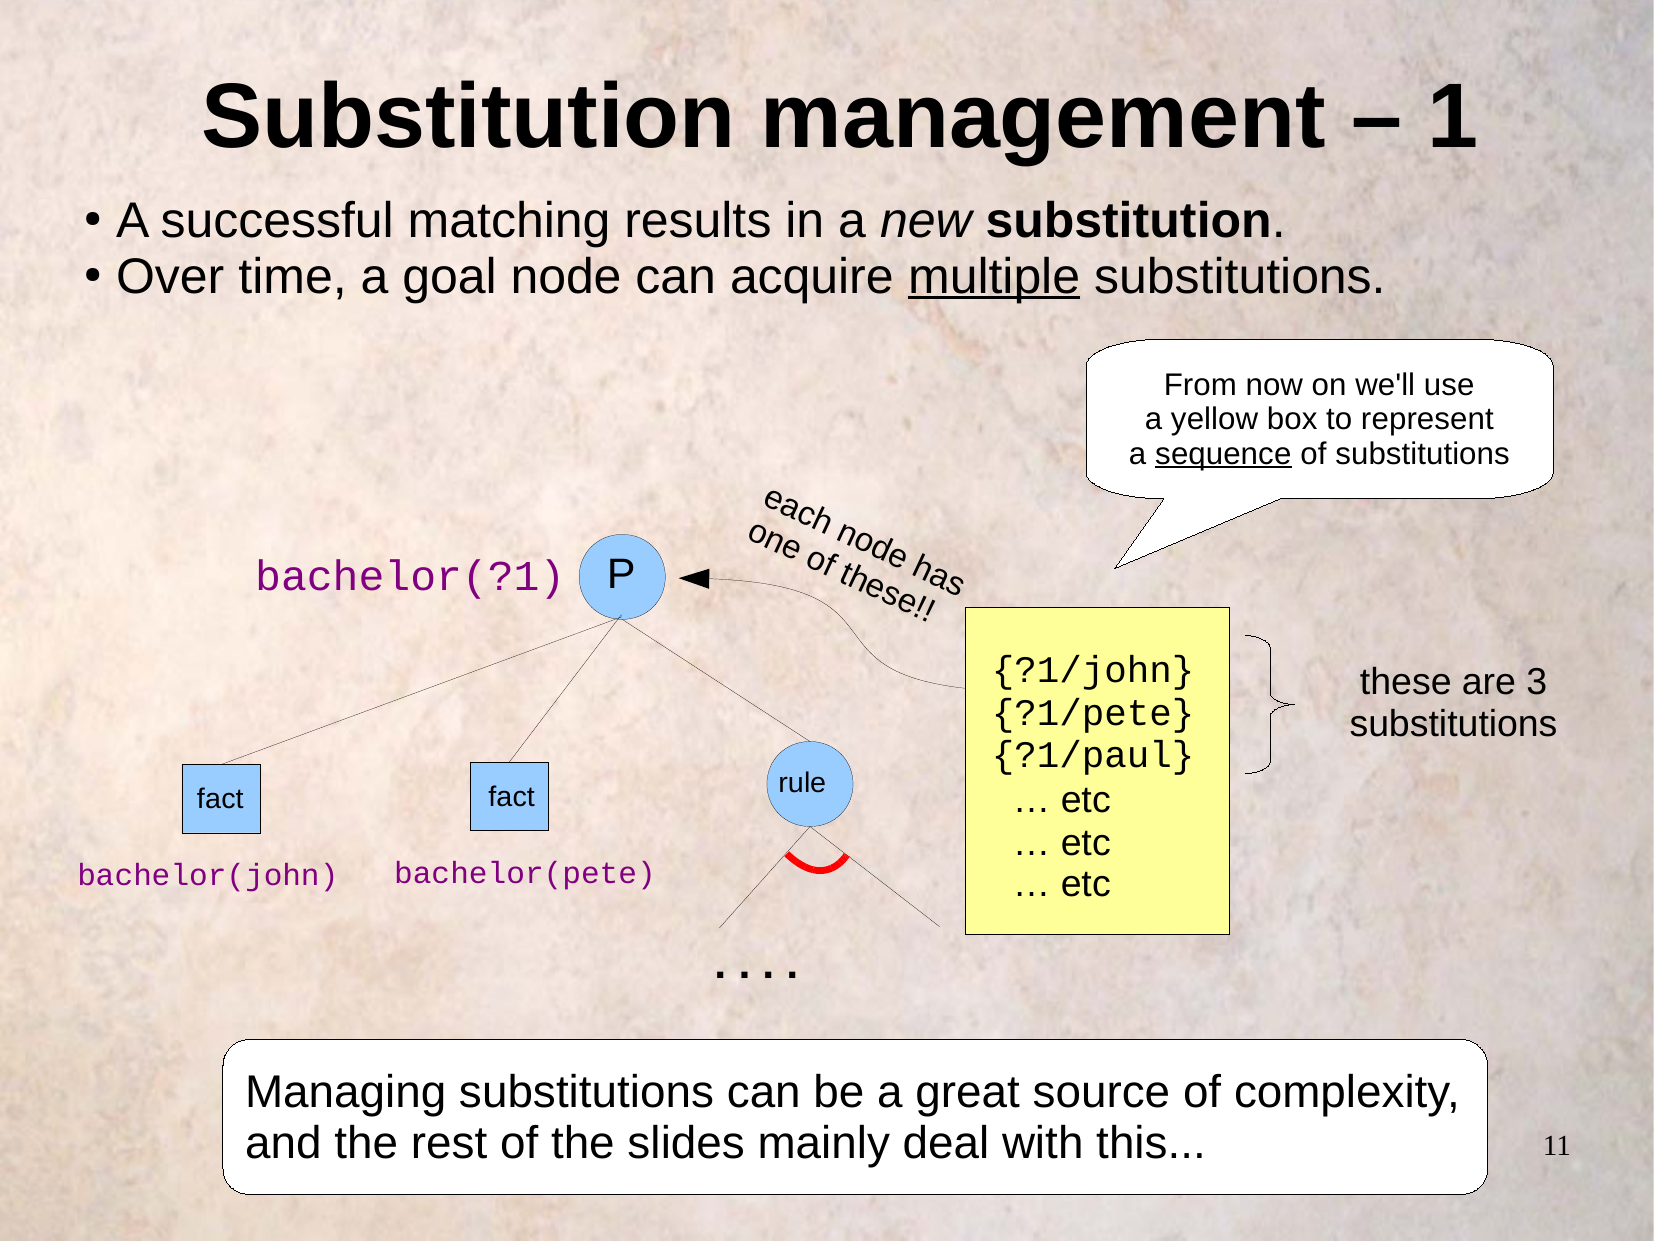

# Substitution management – 1
 A successful matching results in a new substitution.
 Over time, a goal node can acquire multiple substitutions.
From now on we'll use
a yellow box to represent
a sequence of substitutions
each node has one of these!!
{?1/john}
{?1/pete}
{?1/paul}
 … etc
 … etc
 … etc
these are 3
substitutions
Managing substitutions can be a great source of complexity,
and the rest of the slides mainly deal with this...
11